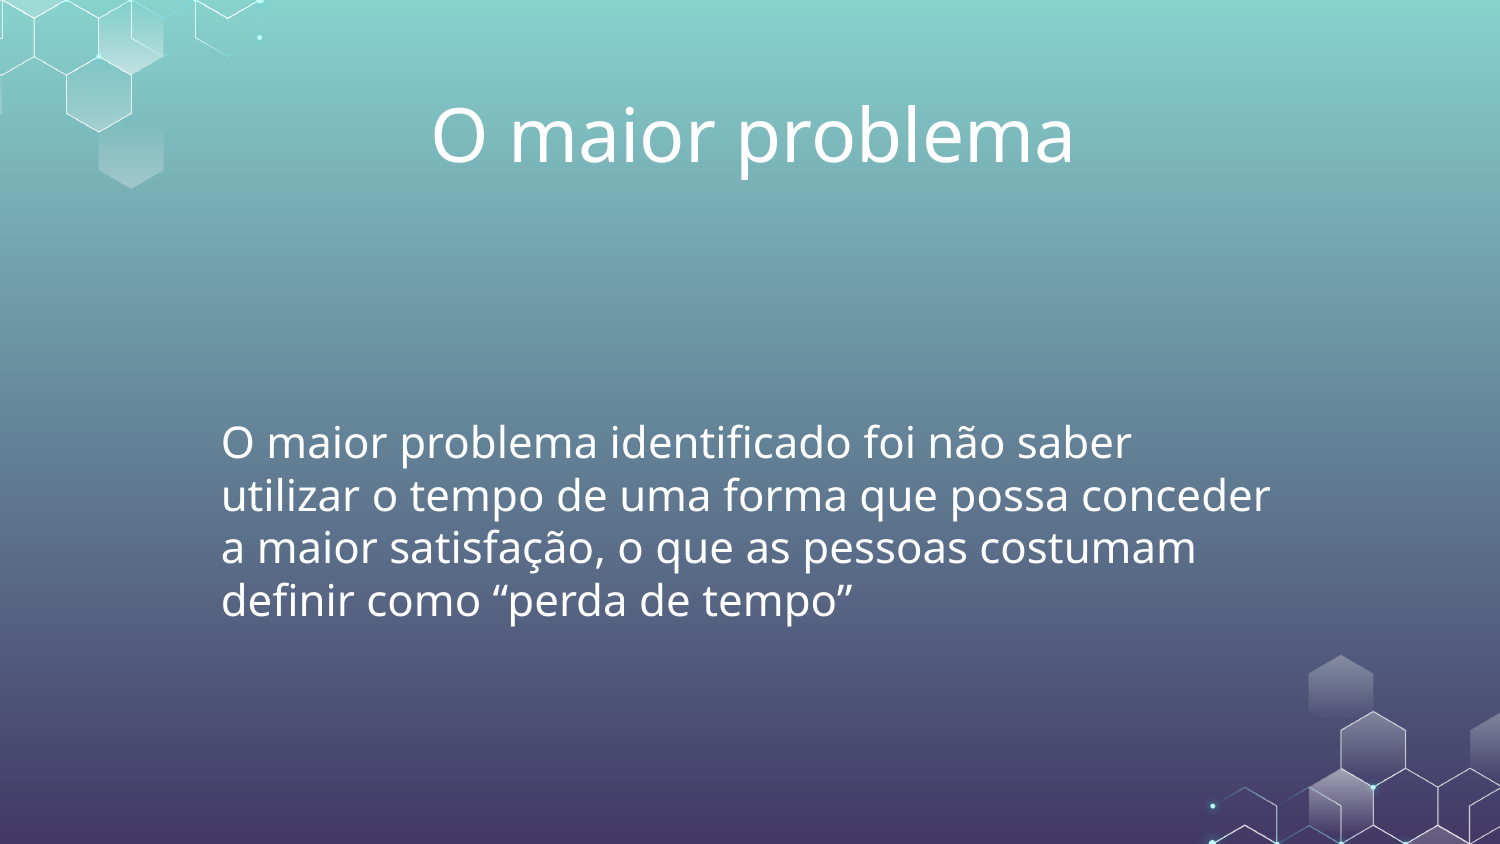

# O maior problema
O maior problema identificado foi não saber utilizar o tempo de uma forma que possa conceder a maior satisfação, o que as pessoas costumam definir como “perda de tempo”